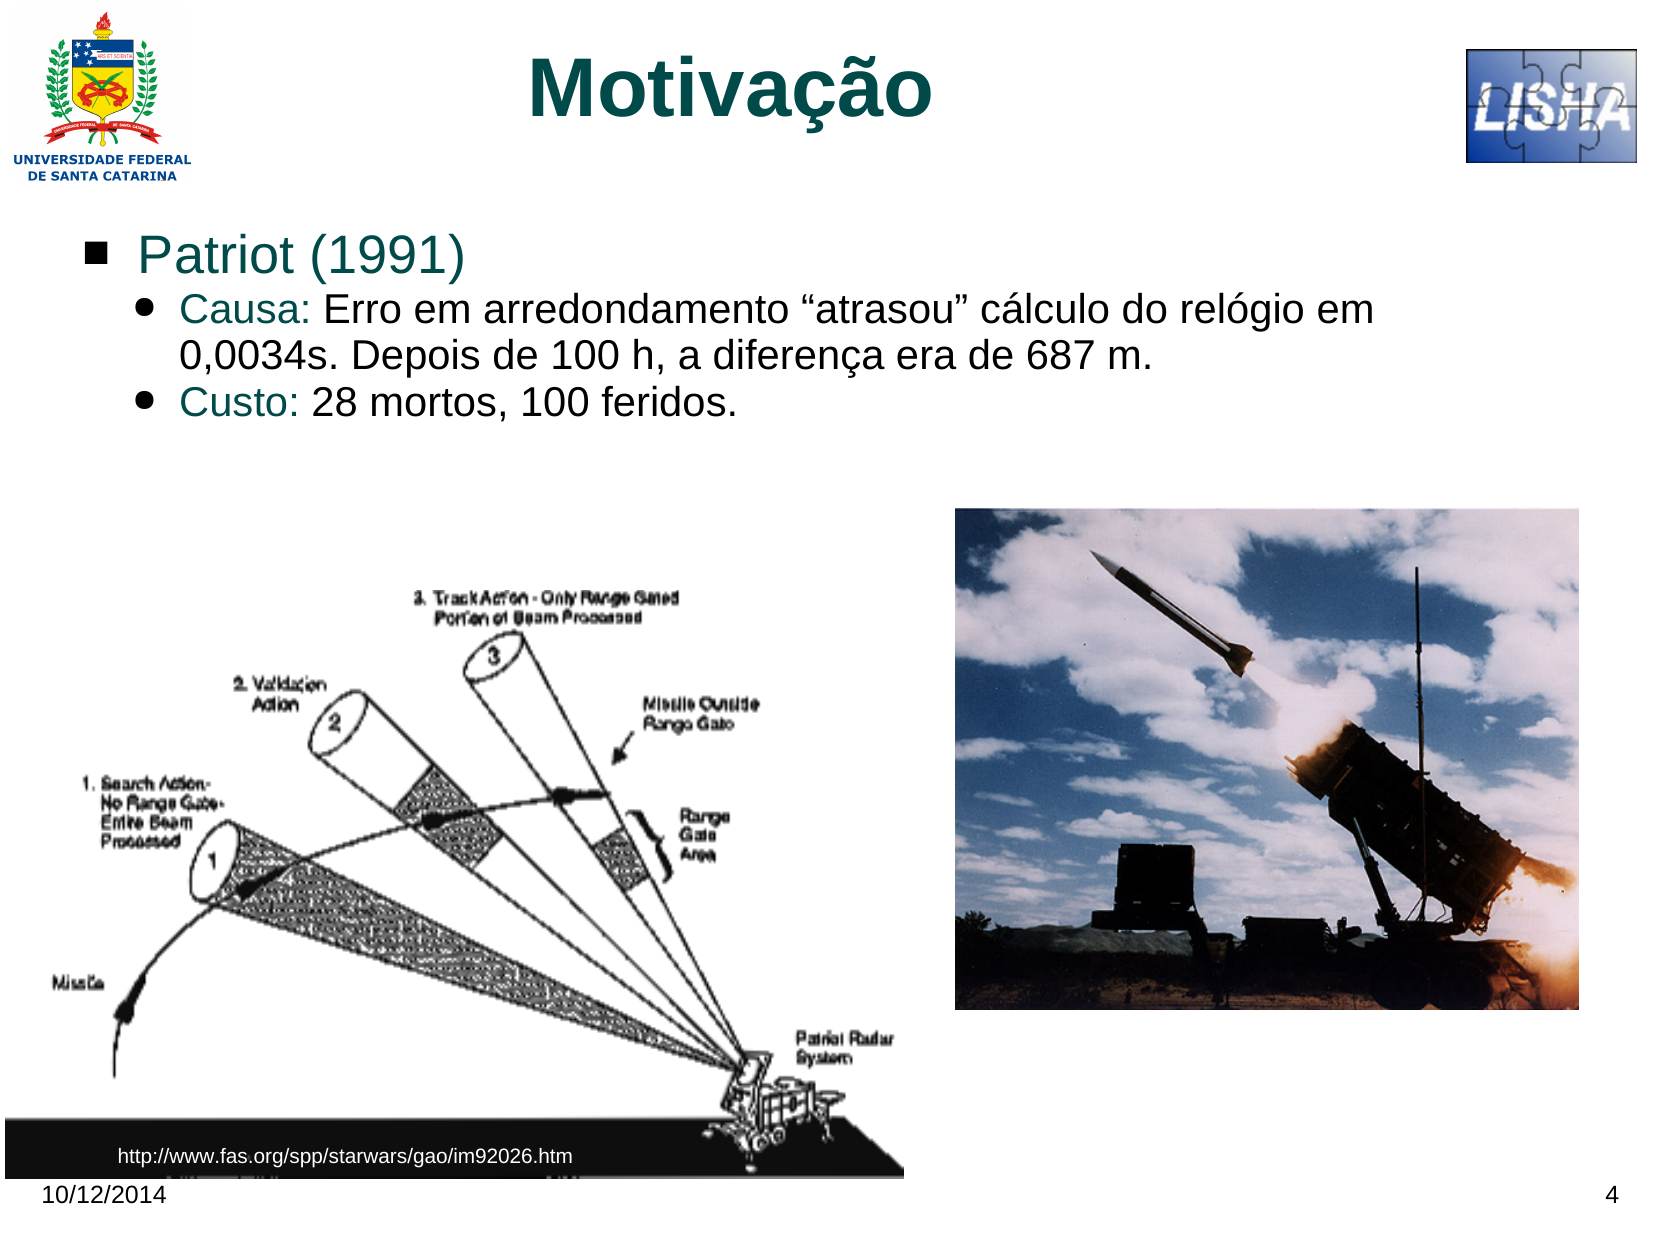

# Motivação
Patriot (1991)
Causa: Erro em arredondamento “atrasou” cálculo do relógio em 0,0034s. Depois de 100 h, a diferença era de 687 m.
Custo: 28 mortos, 100 feridos.
http://www.fas.org/spp/starwars/gao/im92026.htm